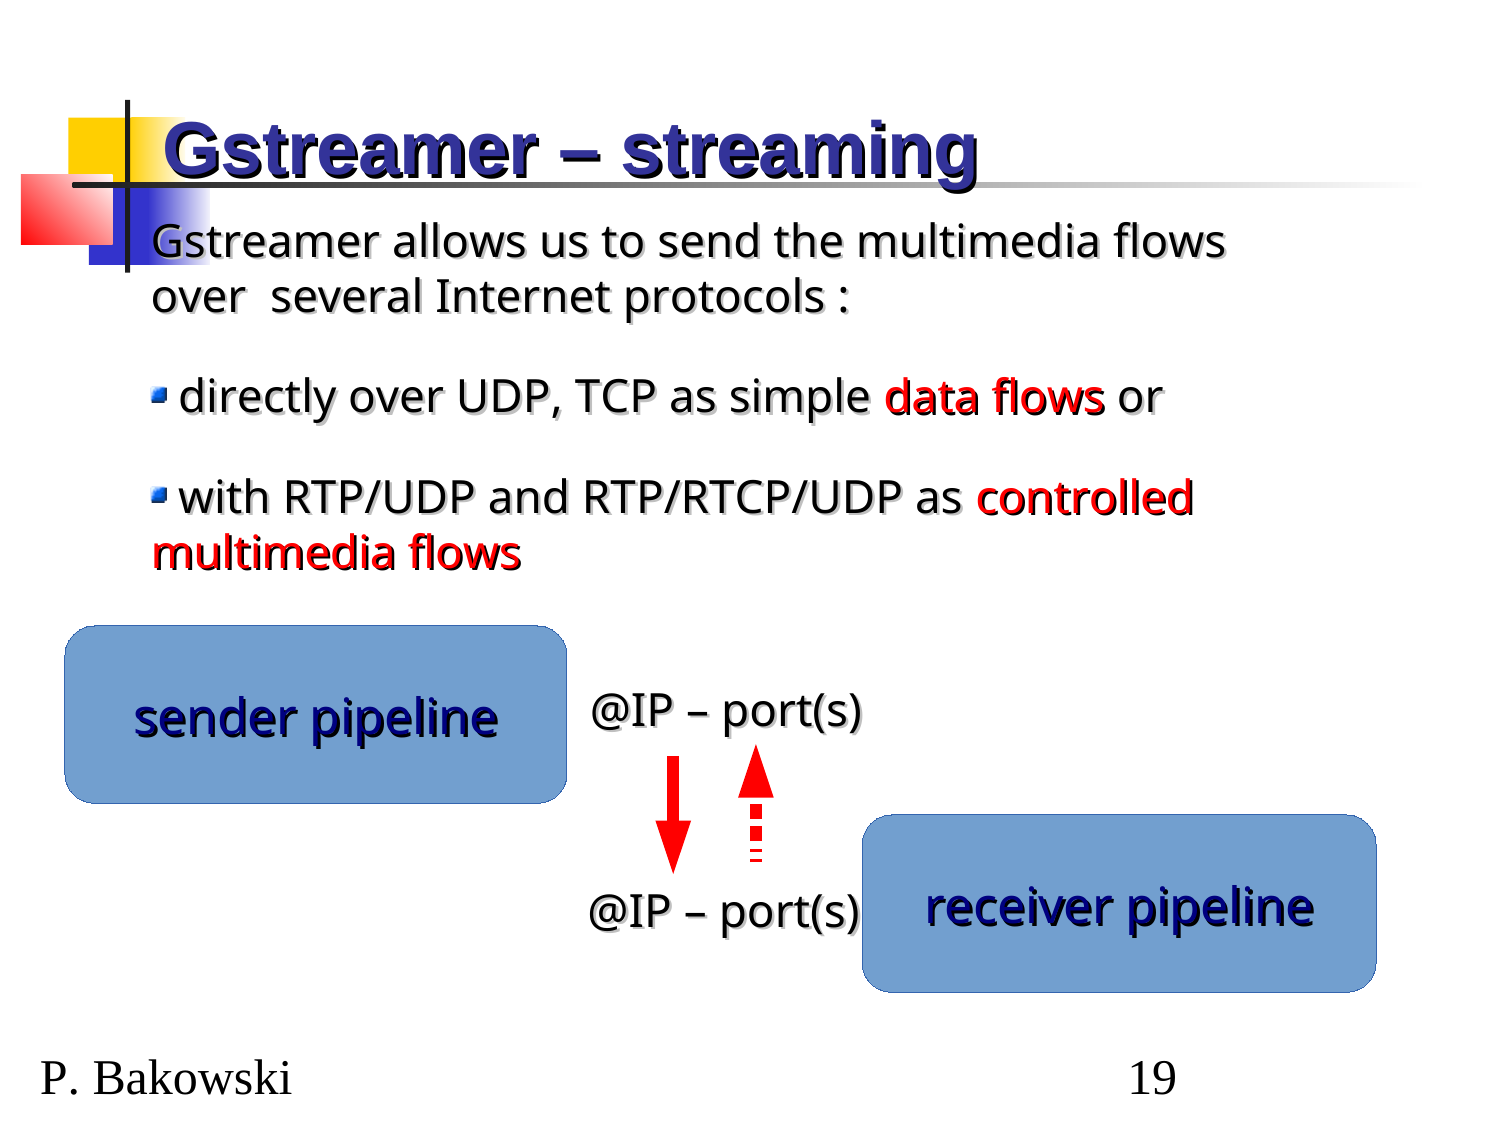

# Gstreamer – streaming
Gstreamer allows us to send the multimedia flows over several Internet protocols :
 directly over UDP, TCP as simple data flows or
 with RTP/UDP and RTP/RTCP/UDP as controlled multimedia flows
sender pipeline
@IP – port(s)
receiver pipeline
@IP – port(s)
P.Bakowski
19